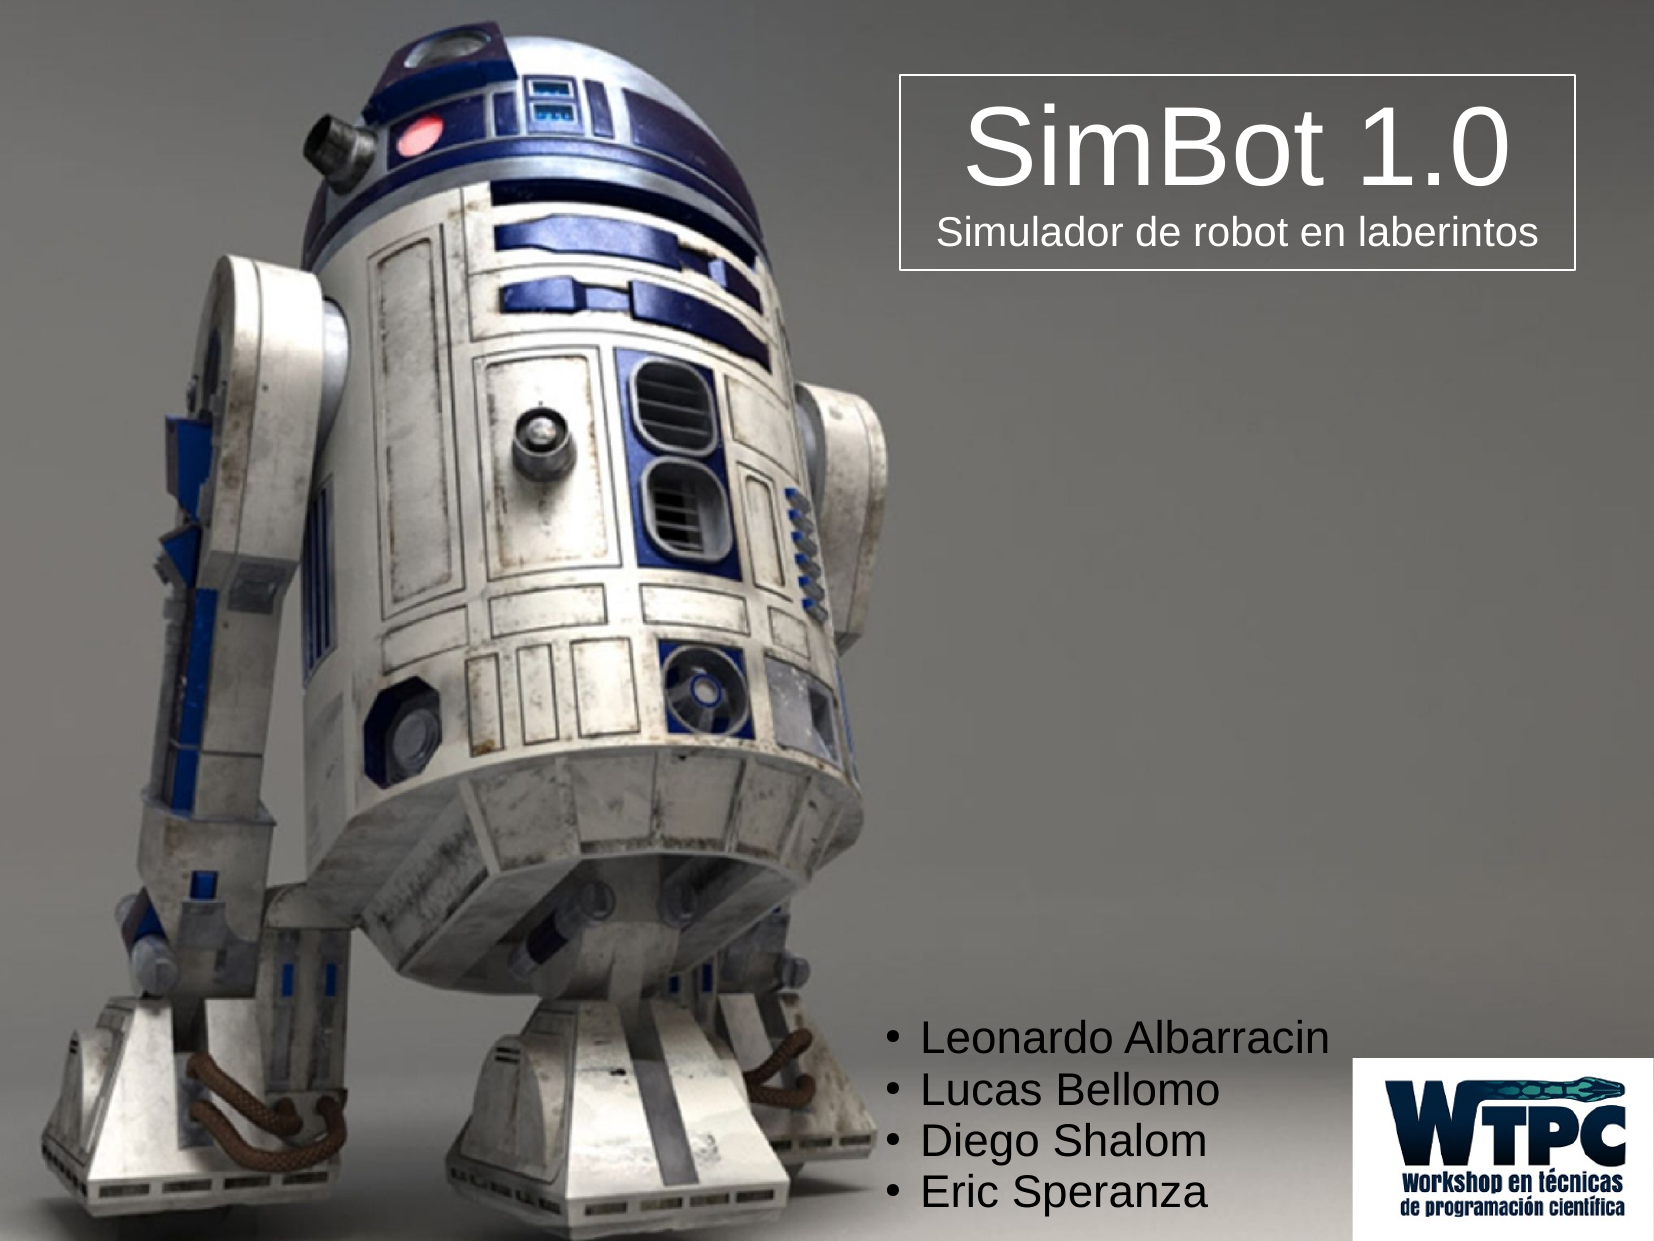

SimBot 1.0
Simulador de robot en laberintos
Leonardo Albarracin
Lucas Bellomo
Diego Shalom
Eric Speranza